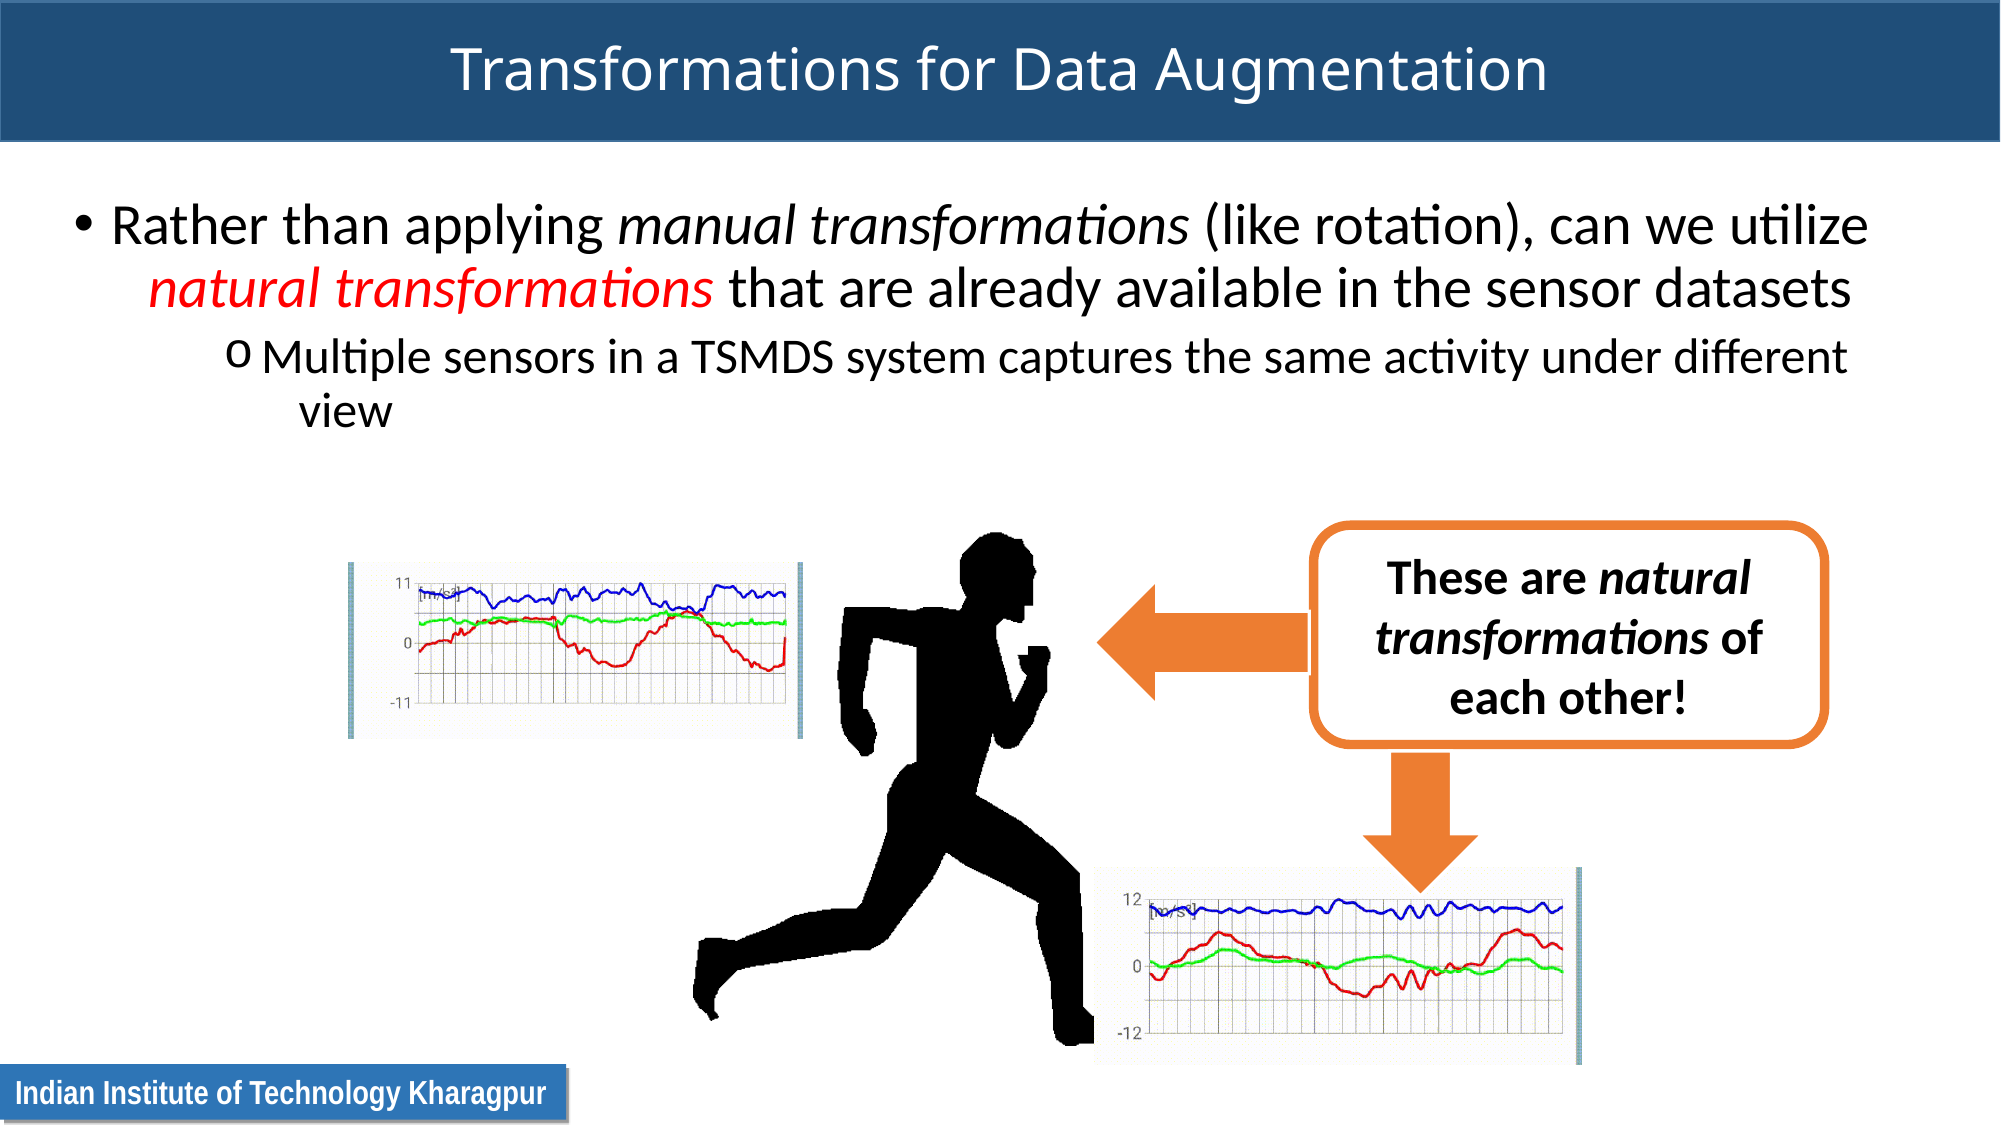

Transformations for Data Augmentation
# Rather than applying manual transformations (like rotation), can we utilize natural transformations that are already available in the sensor datasets
Multiple sensors in a TSMDS system captures the same activity under different view
These are natural transformations of each other!